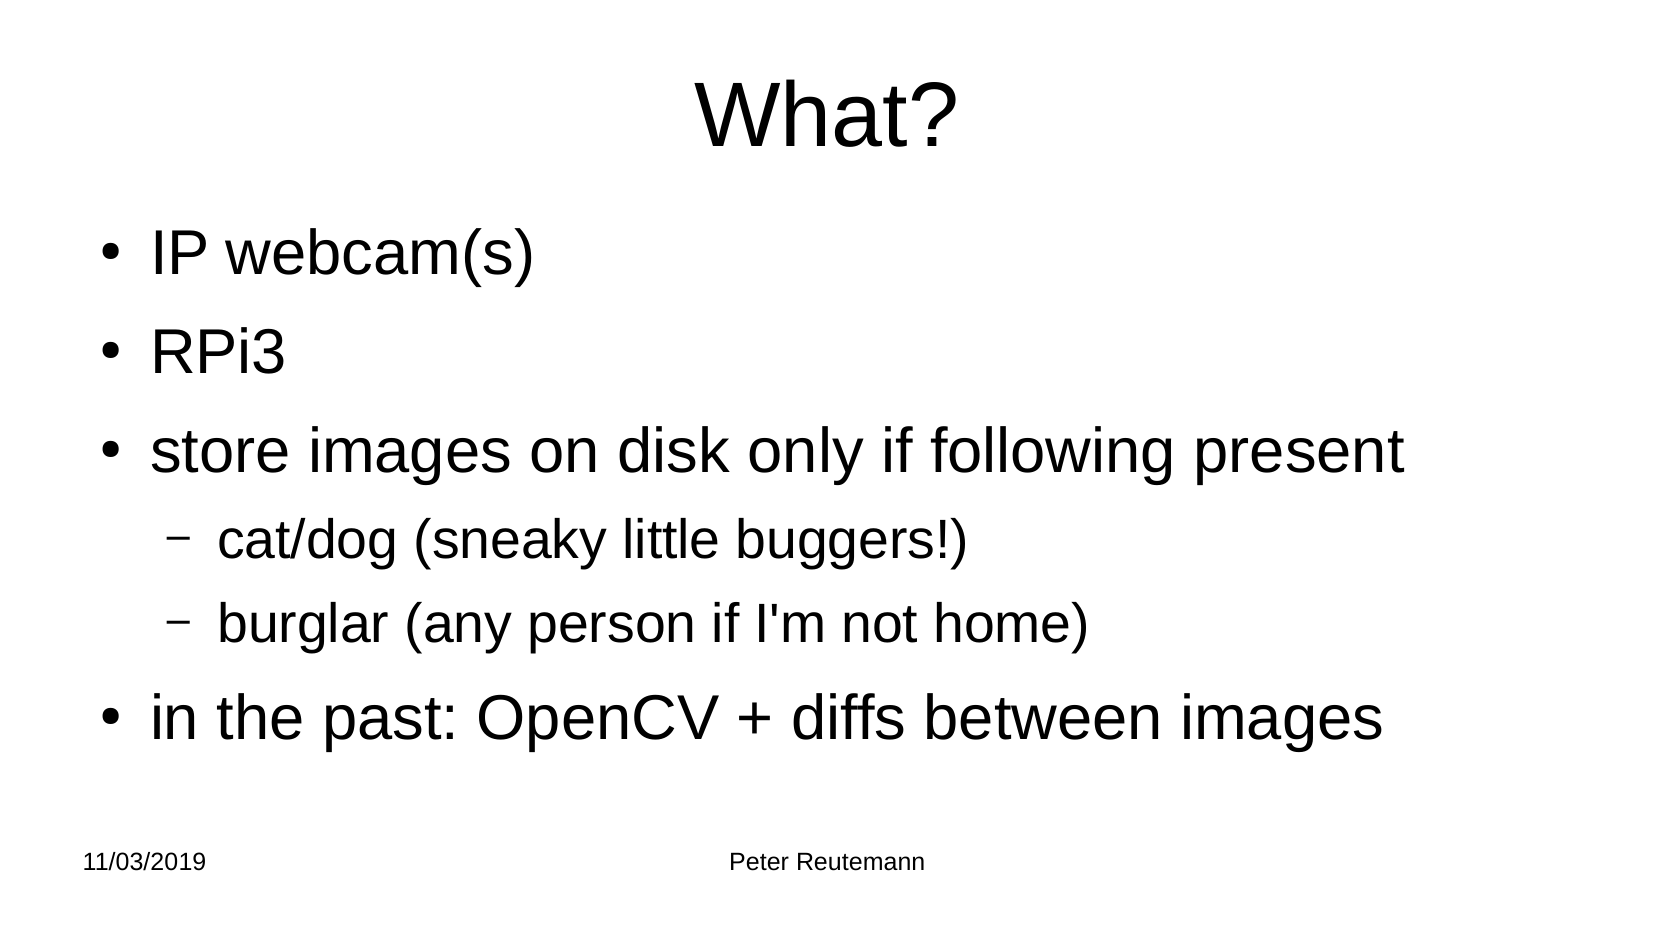

# What?
IP webcam(s)
RPi3
store images on disk only if following present
cat/dog (sneaky little buggers!)
burglar (any person if I'm not home)
in the past: OpenCV + diffs between images
11/03/2019
Peter Reutemann